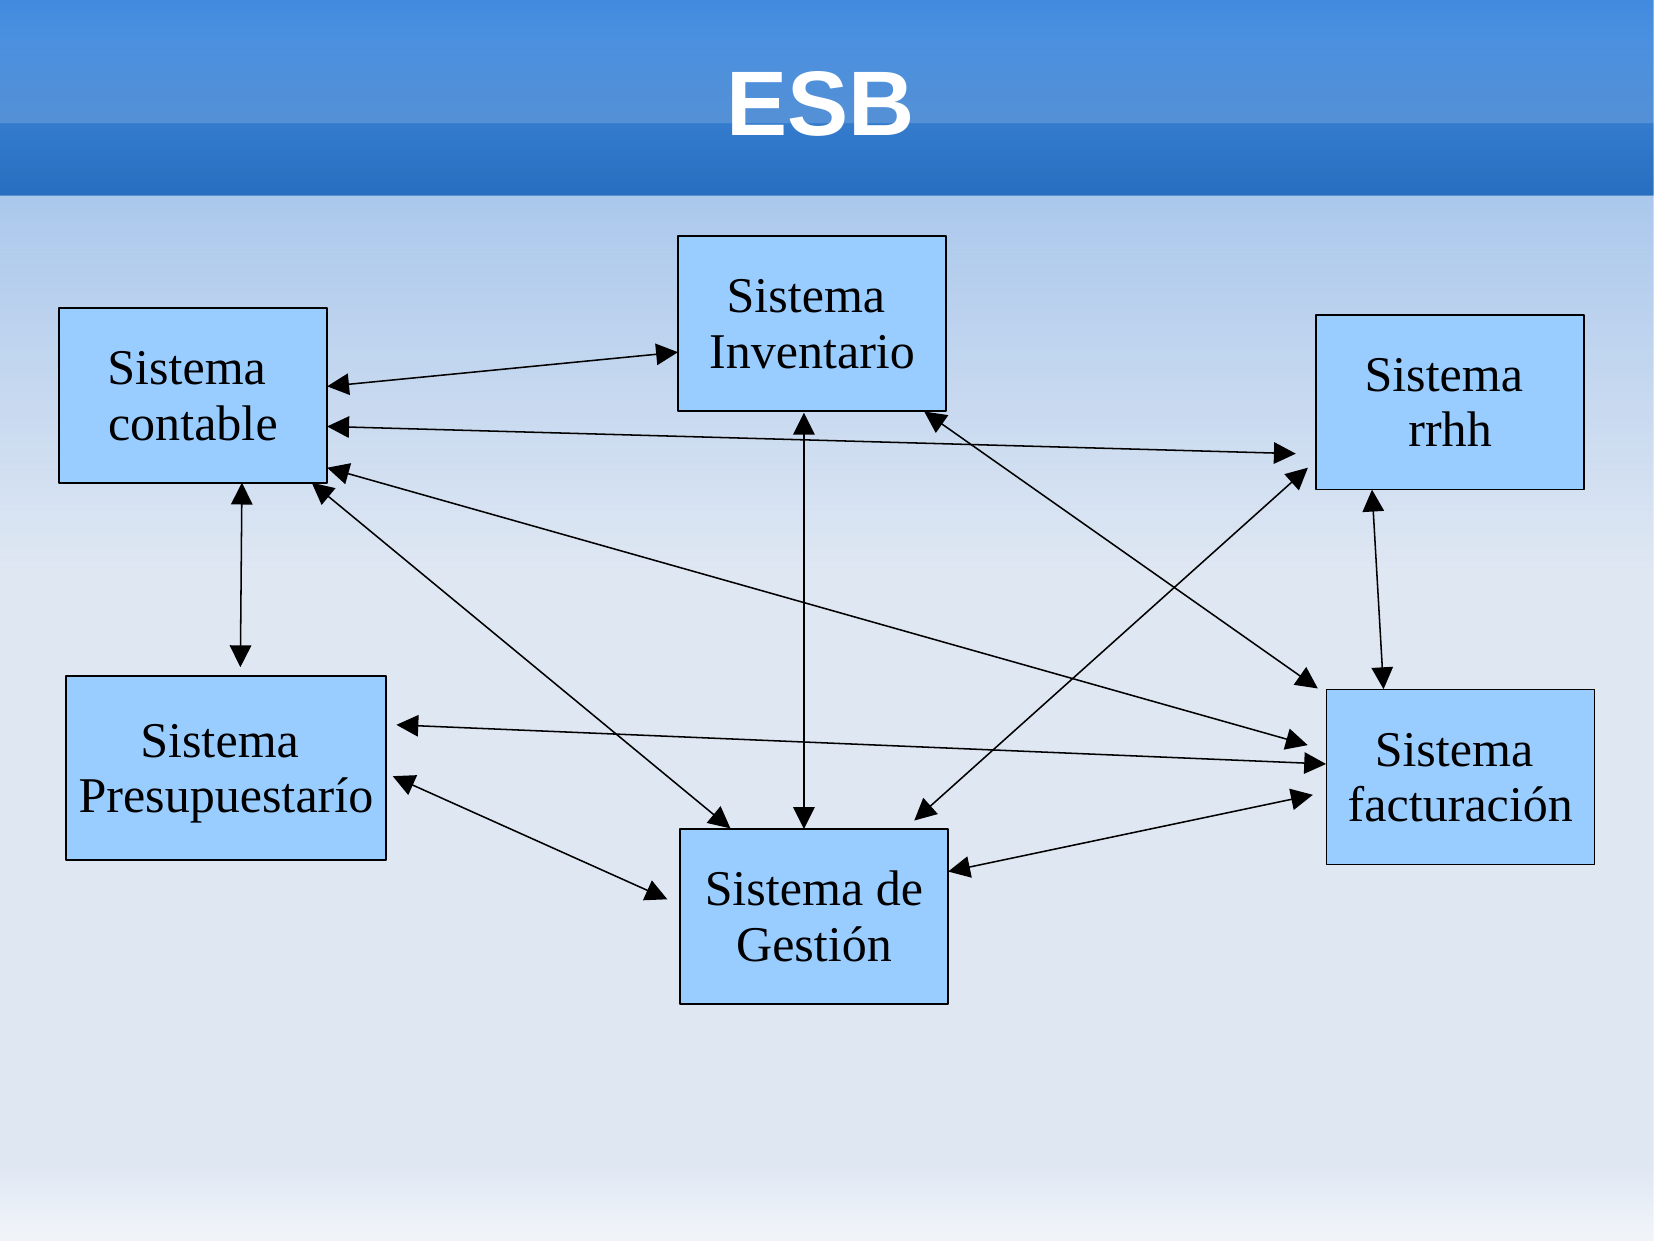

# ESB
Sistema
Inventario
Sistema
contable
Sistema
rrhh
Sistema
Presupuestarío
Sistema
facturación
Sistema de
Gestión